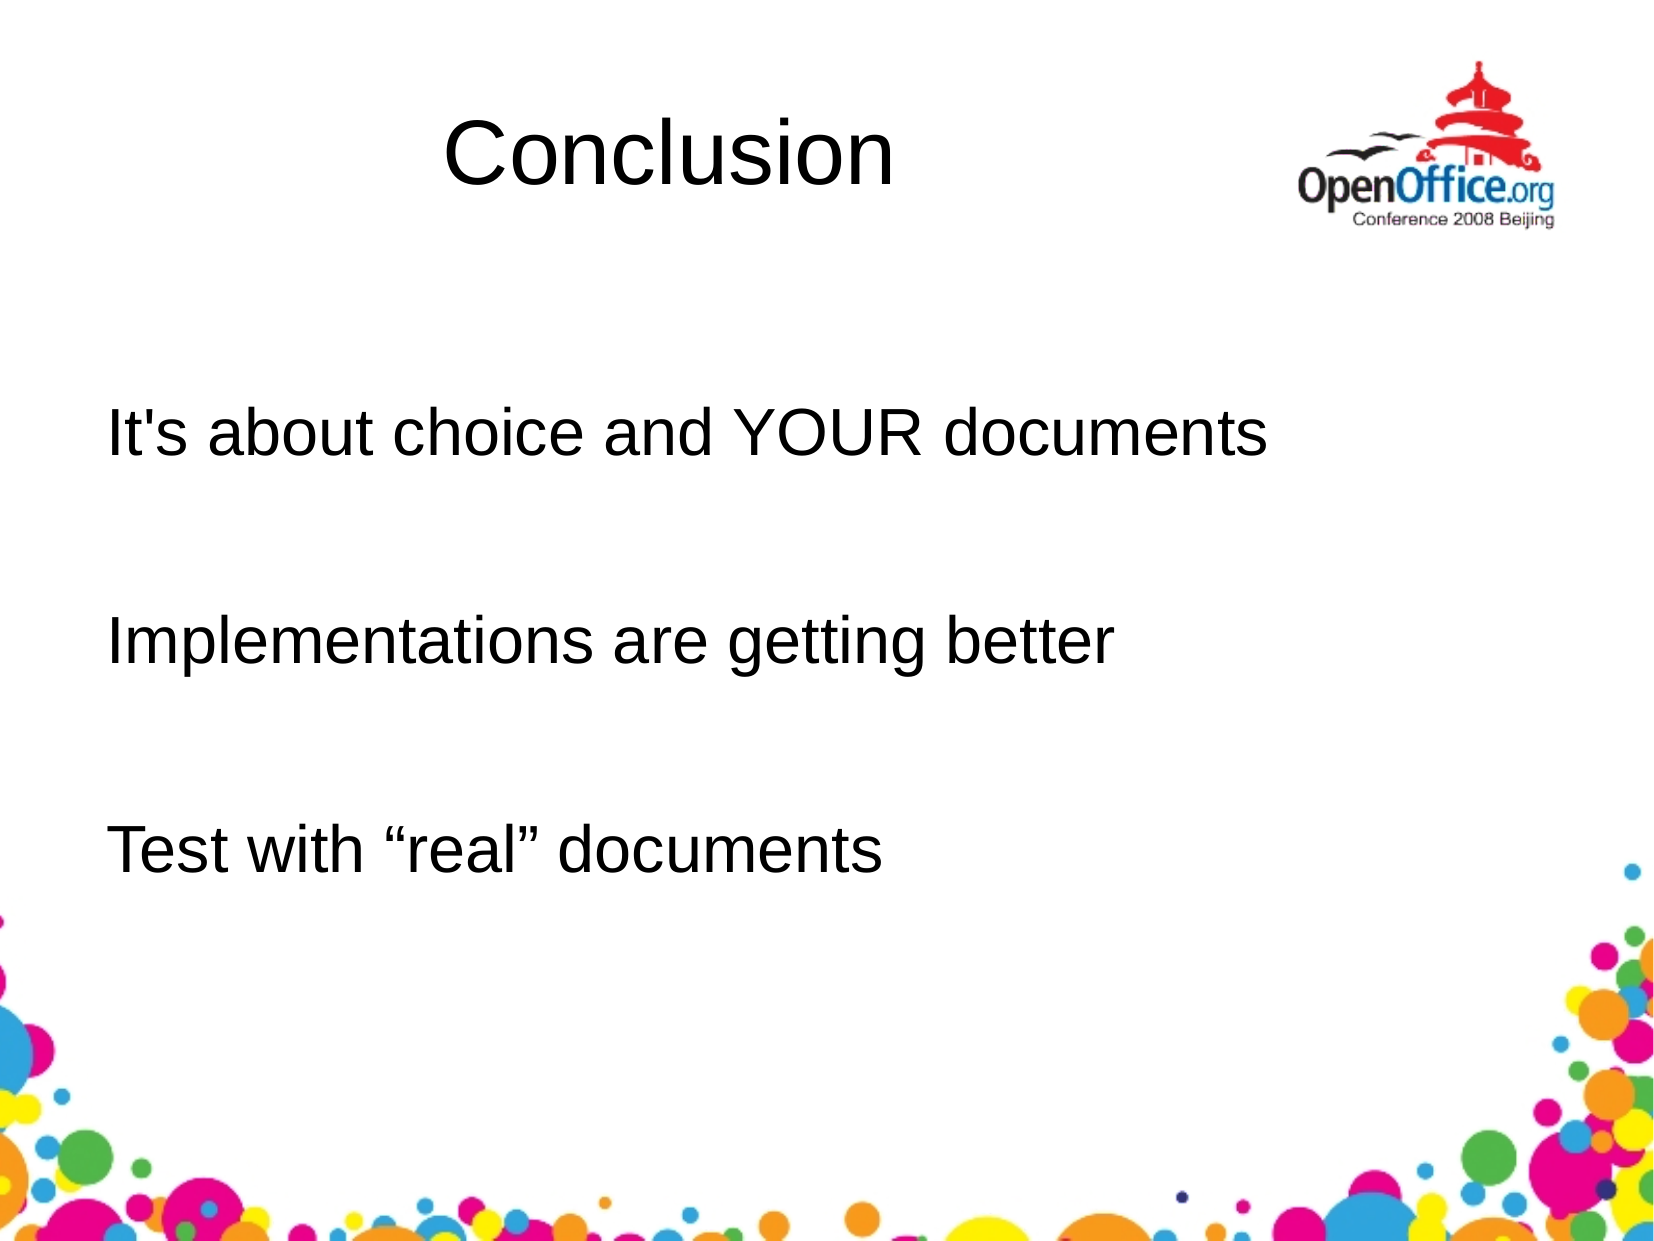

# Conclusion
It's about choice and YOUR documents
Implementations are getting better
Test with “real” documents